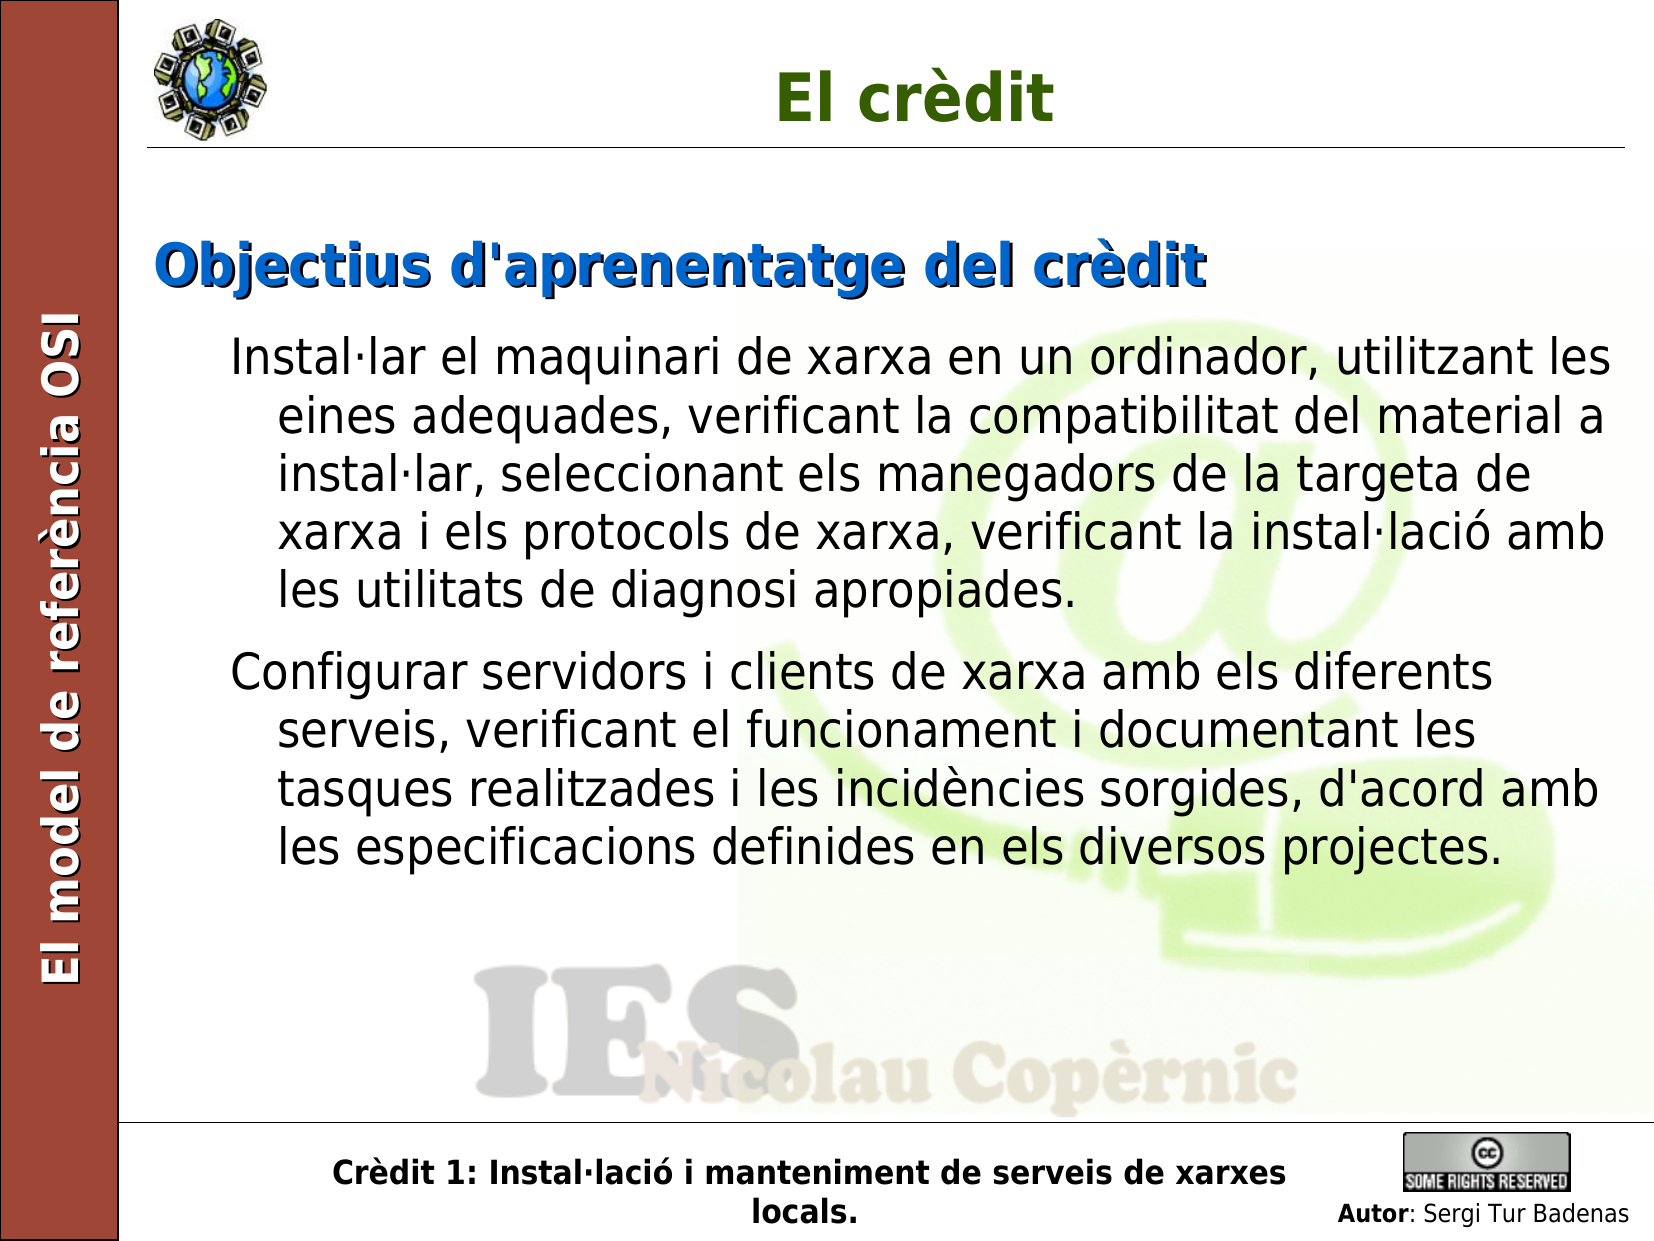

# El crèdit
Objectius d'aprenentatge del crèdit
Instal·lar el maquinari de xarxa en un ordinador, utilitzant les eines adequades, verificant la compatibilitat del material a instal·lar, seleccionant els manegadors de la targeta de xarxa i els protocols de xarxa, verificant la instal·lació amb les utilitats de diagnosi apropiades.
Configurar servidors i clients de xarxa amb els diferents serveis, verificant el funcionament i documentant les tasques realitzades i les incidències sorgides, d'acord amb les especificacions definides en els diversos projectes.